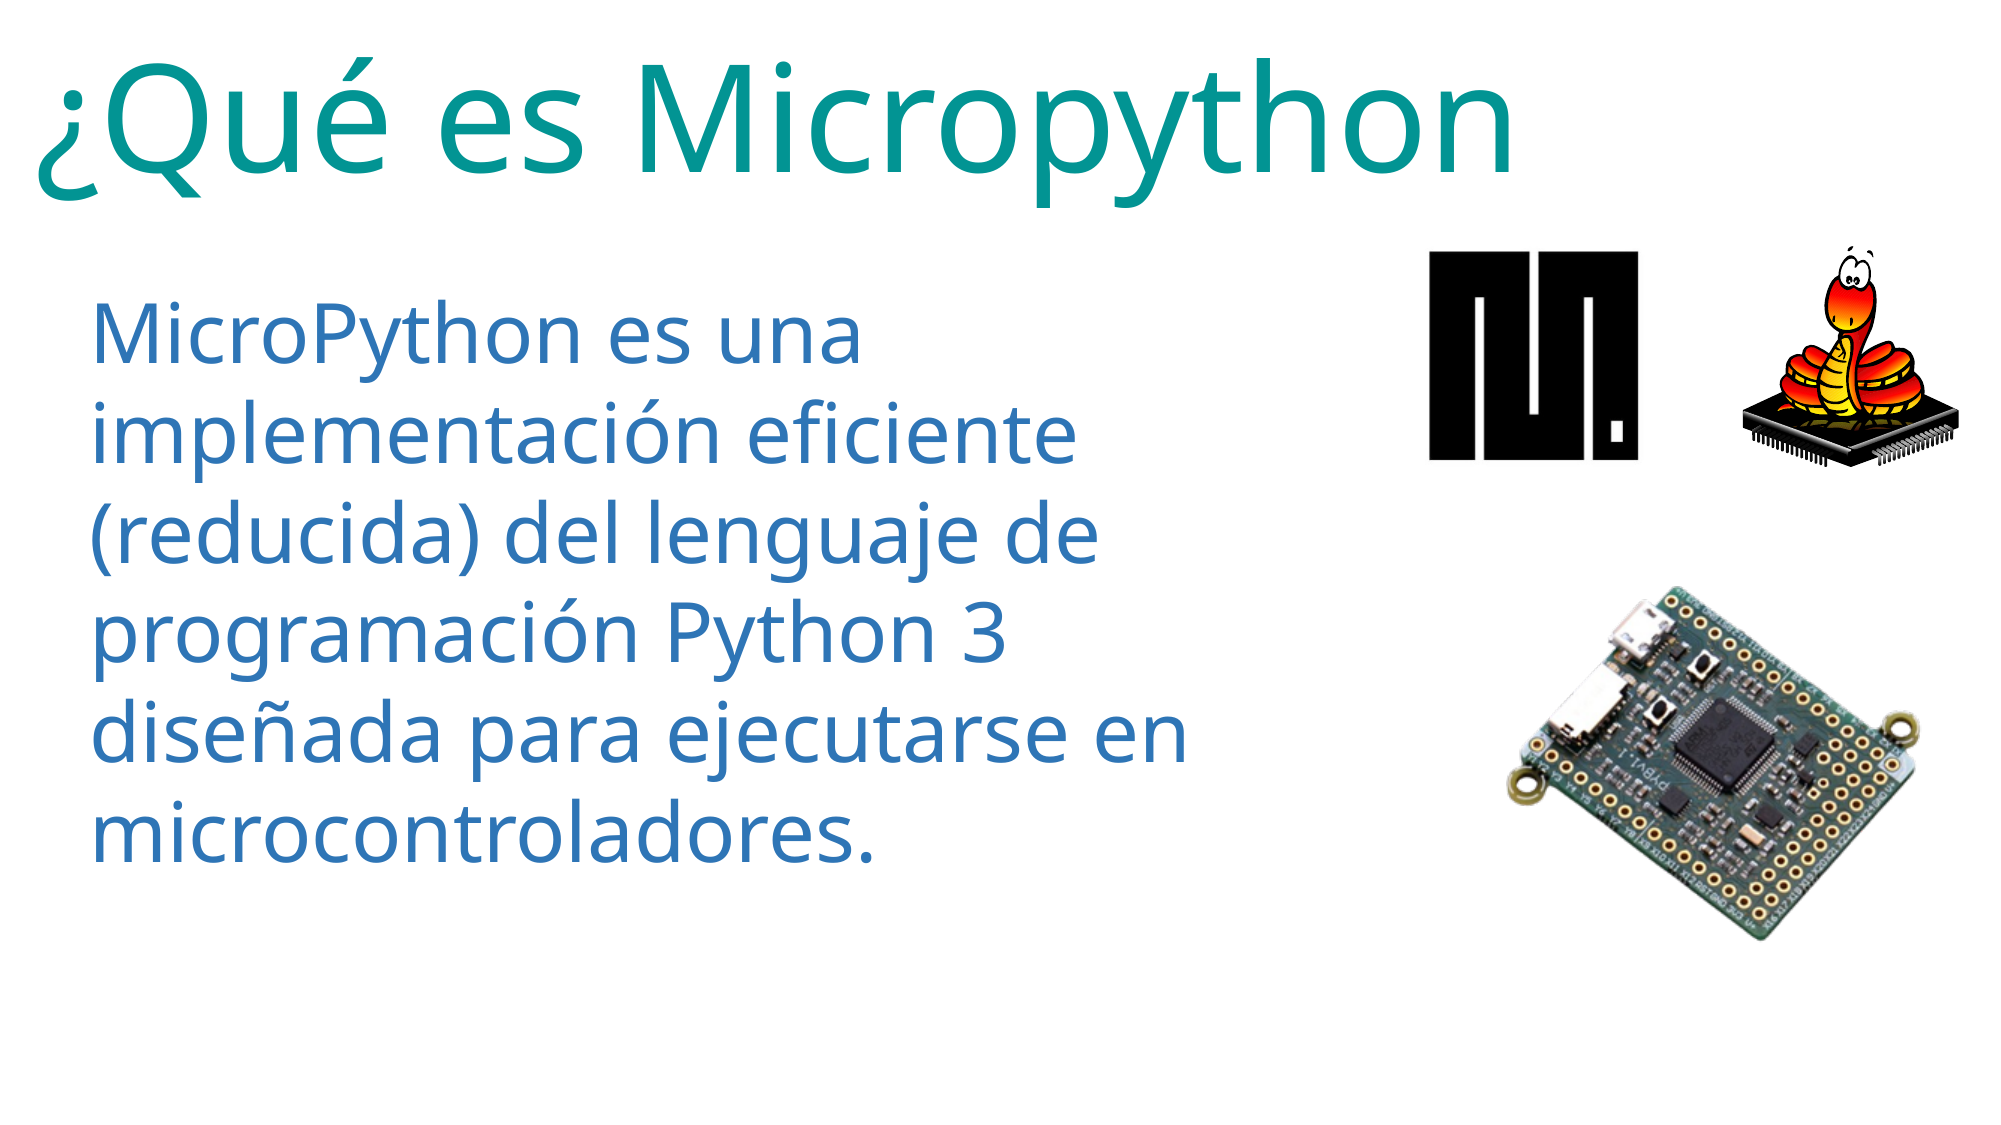

# ¿Qué es Micropython
MicroPython es una implementación eficiente (reducida) del lenguaje de programación Python 3 diseñada para ejecutarse en microcontroladores.